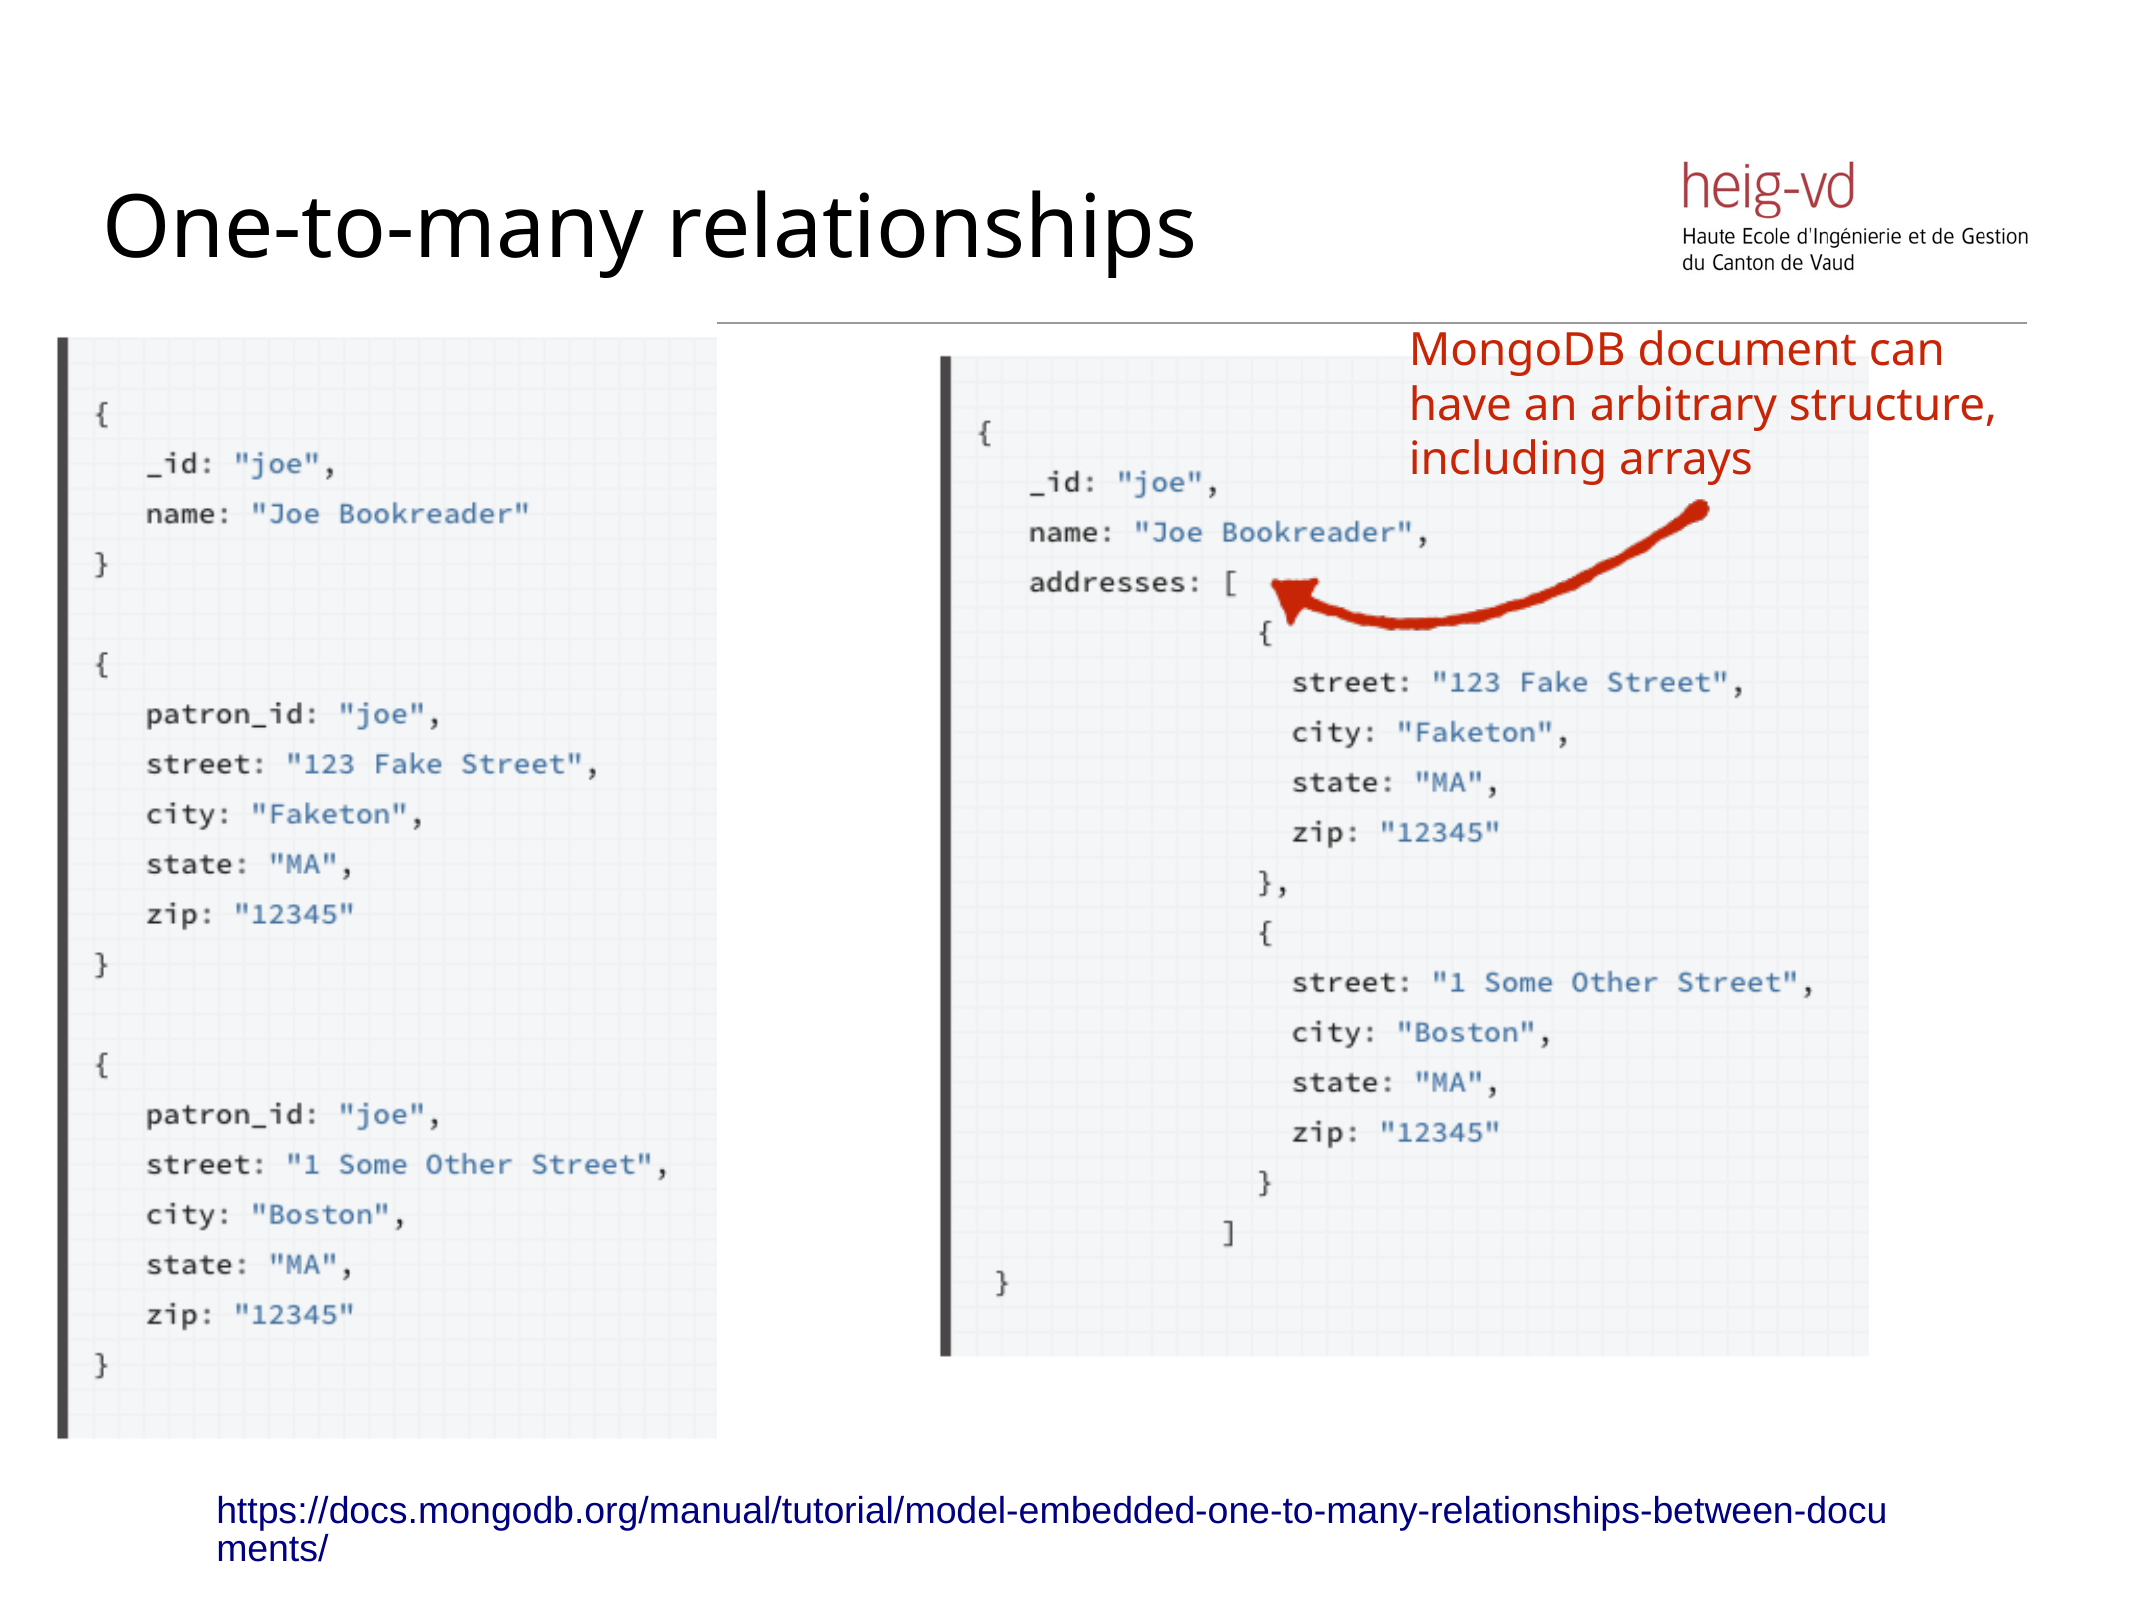

# One-to-many relationships
MongoDB document can have an arbitrary structure, including arrays
https://docs.mongodb.org/manual/tutorial/model-embedded-one-to-many-relationships-between-documents/